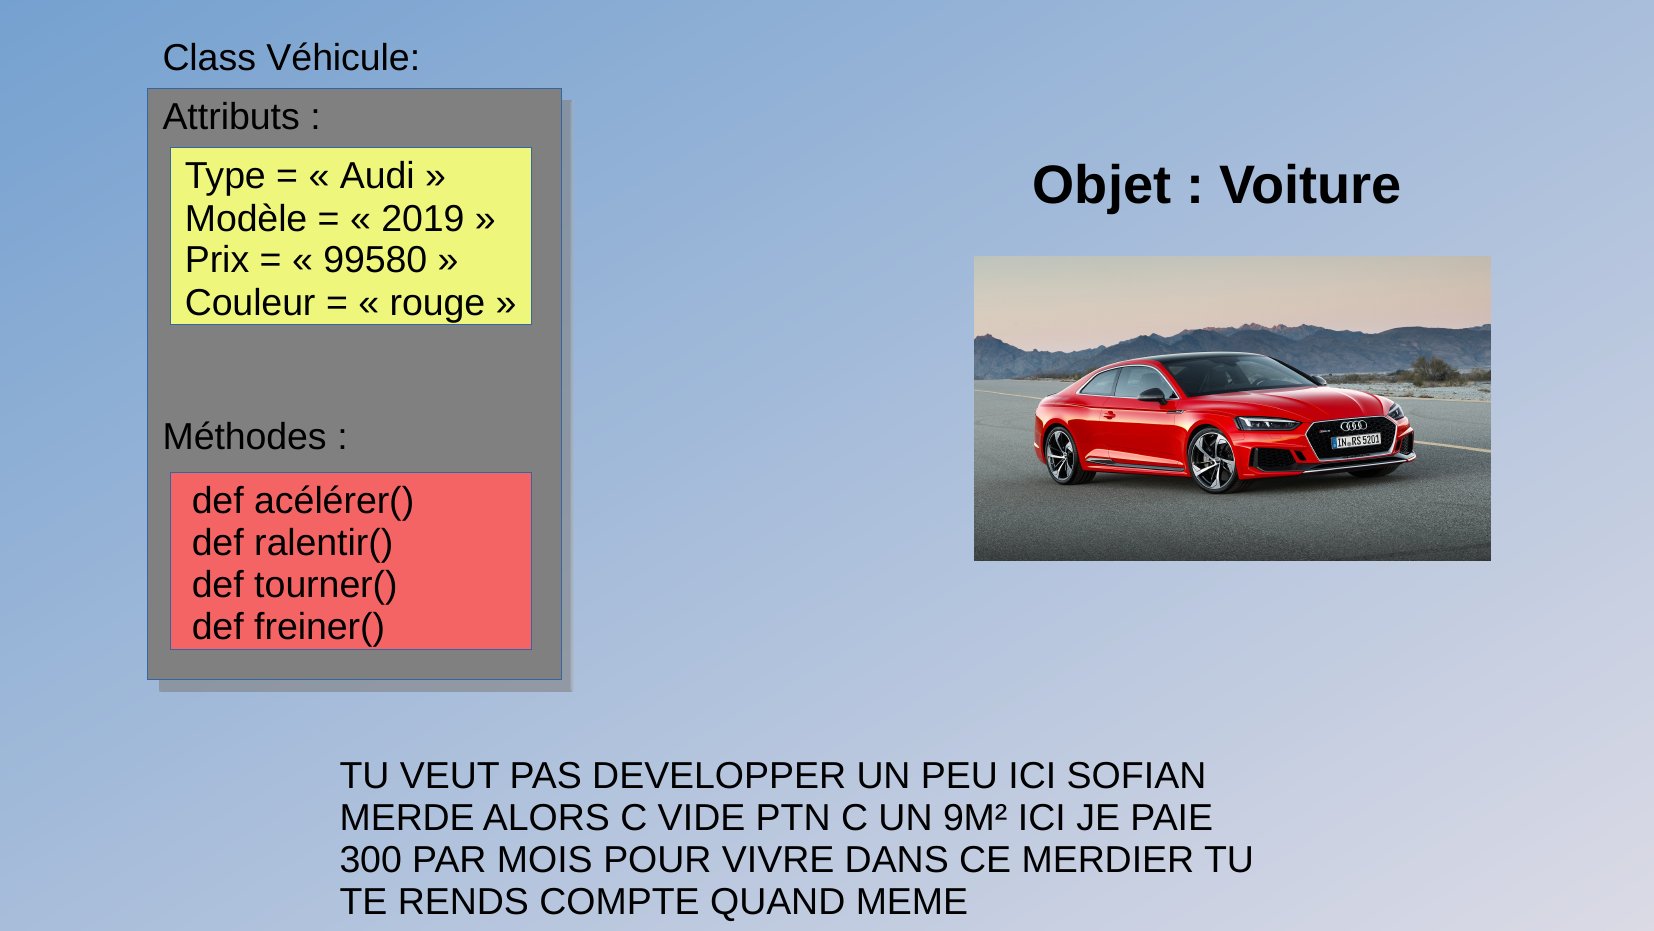

Class Véhicule:
Attributs :
Type = « Audi »
Modèle = « 2019 »
Prix = « 99580 »
Couleur = « rouge »
Objet : Voiture
Méthodes :
def acélérer()
def ralentir()
def tourner()
def freiner()
TU VEUT PAS DEVELOPPER UN PEU ICI SOFIAN MERDE ALORS C VIDE PTN C UN 9M² ICI JE PAIE 300 PAR MOIS POUR VIVRE DANS CE MERDIER TU TE RENDS COMPTE QUAND MEME